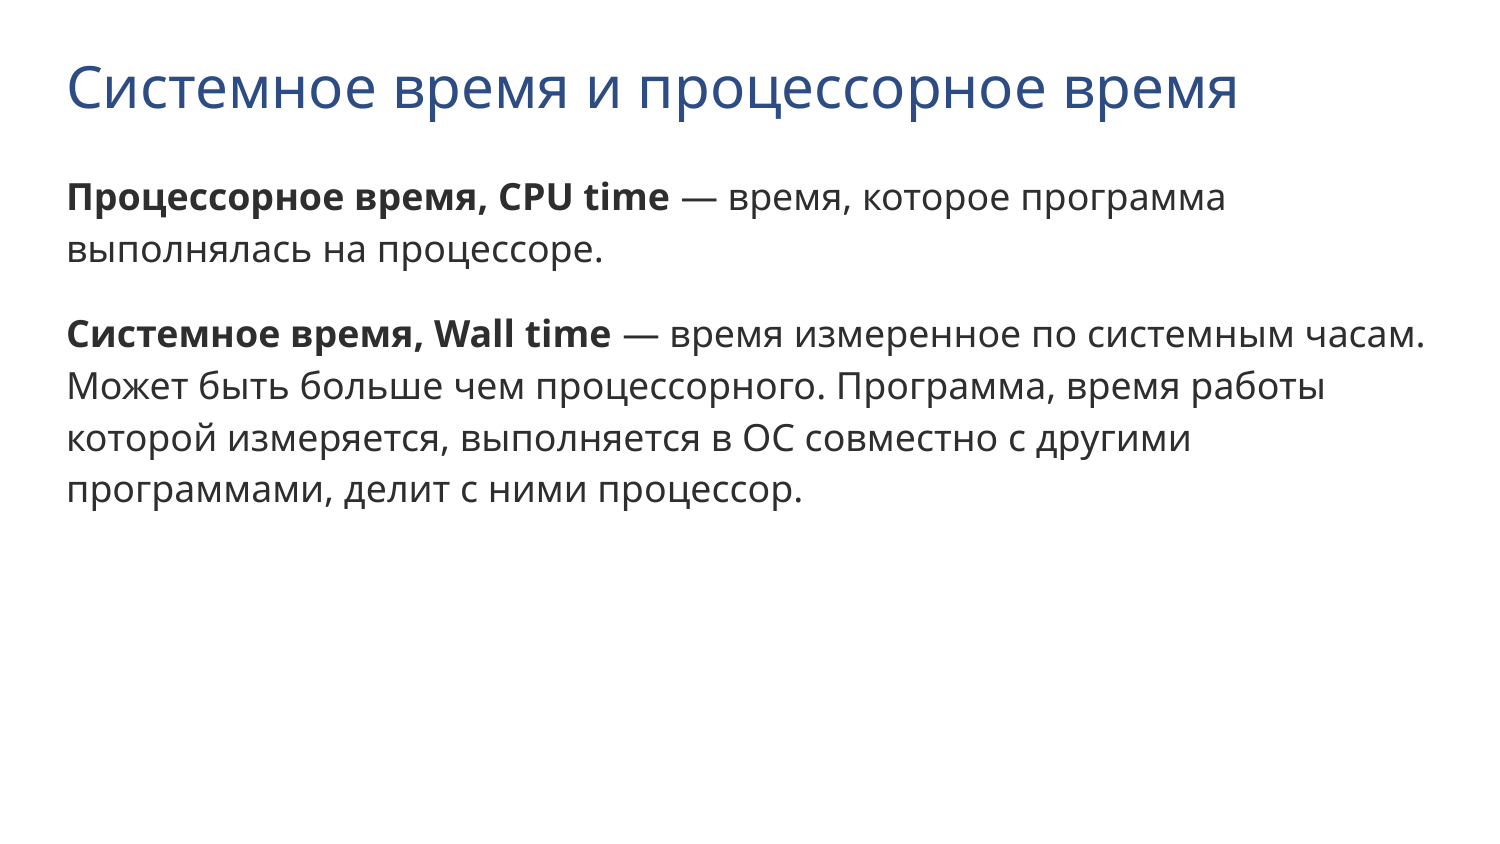

# Системное время и процессорное время
Процессорное время, CPU time — время, которое программа выполнялась на процессоре.
Системное время, Wall time — время измеренное по системным часам. Может быть больше чем процессорного. Программа, время работы которой измеряется, выполняется в ОС совместно с другими программами, делит с ними процессор.